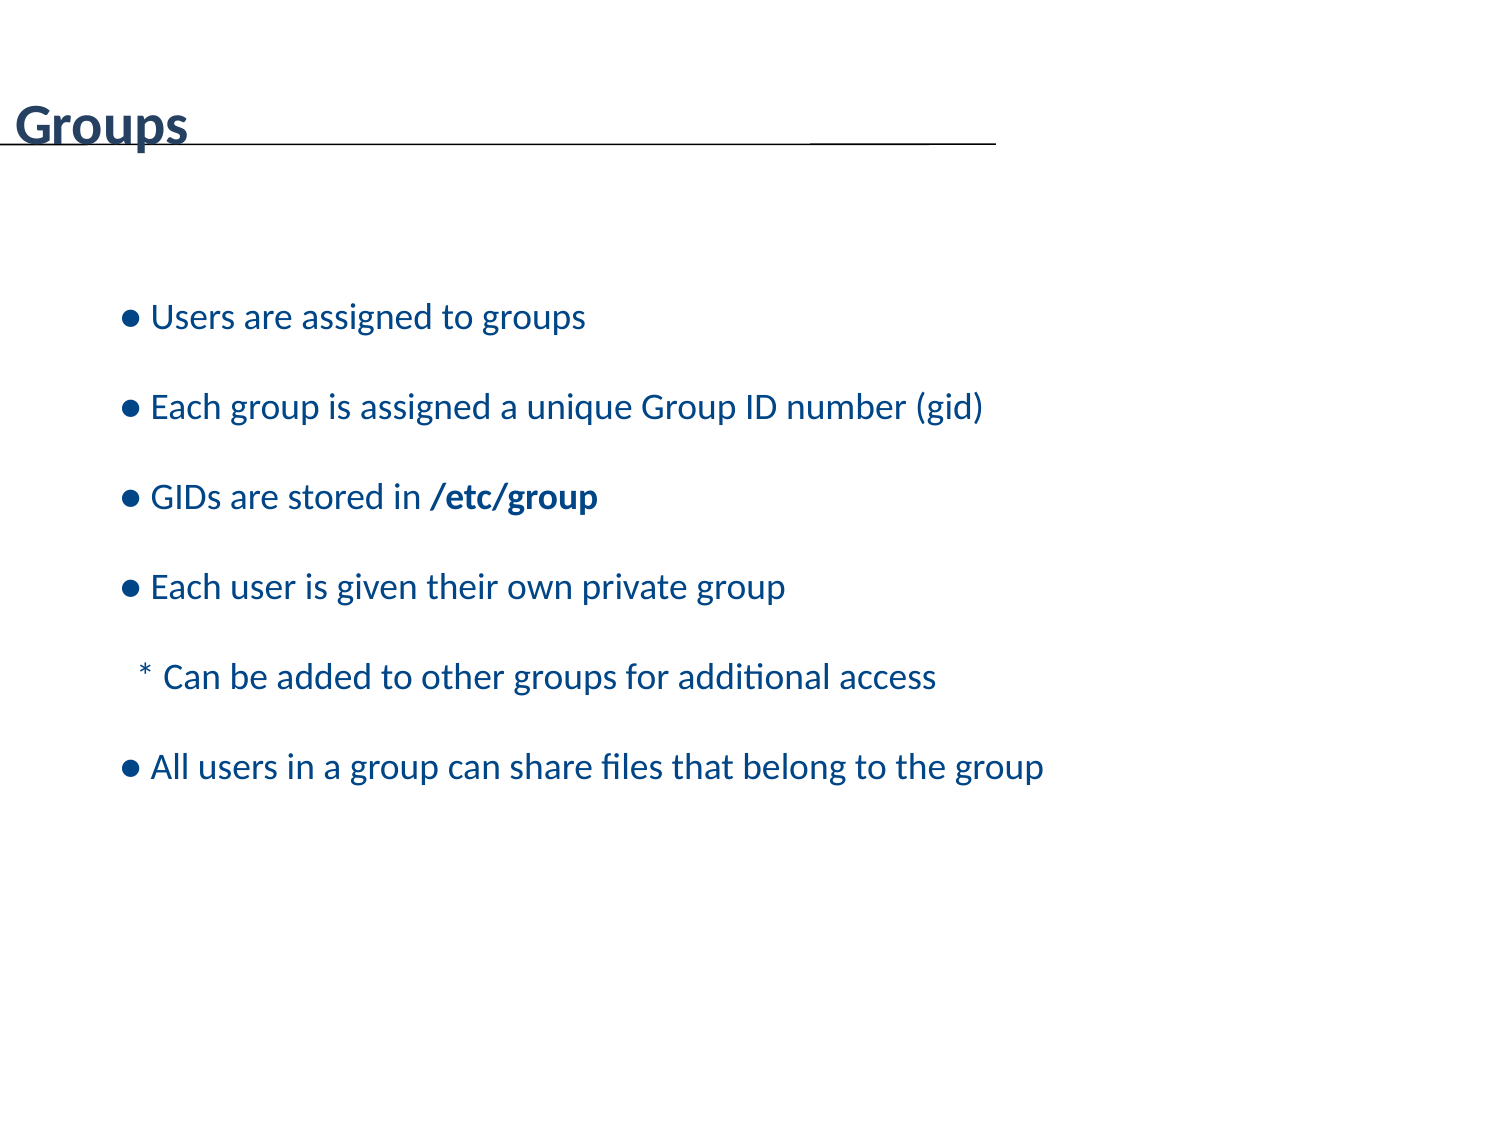

Groups
● Users are assigned to groups
● Each group is assigned a unique Group ID number (gid)
● GIDs are stored in /etc/group
● Each user is given their own private group
 * Can be added to other groups for additional access
● All users in a group can share files that belong to the group